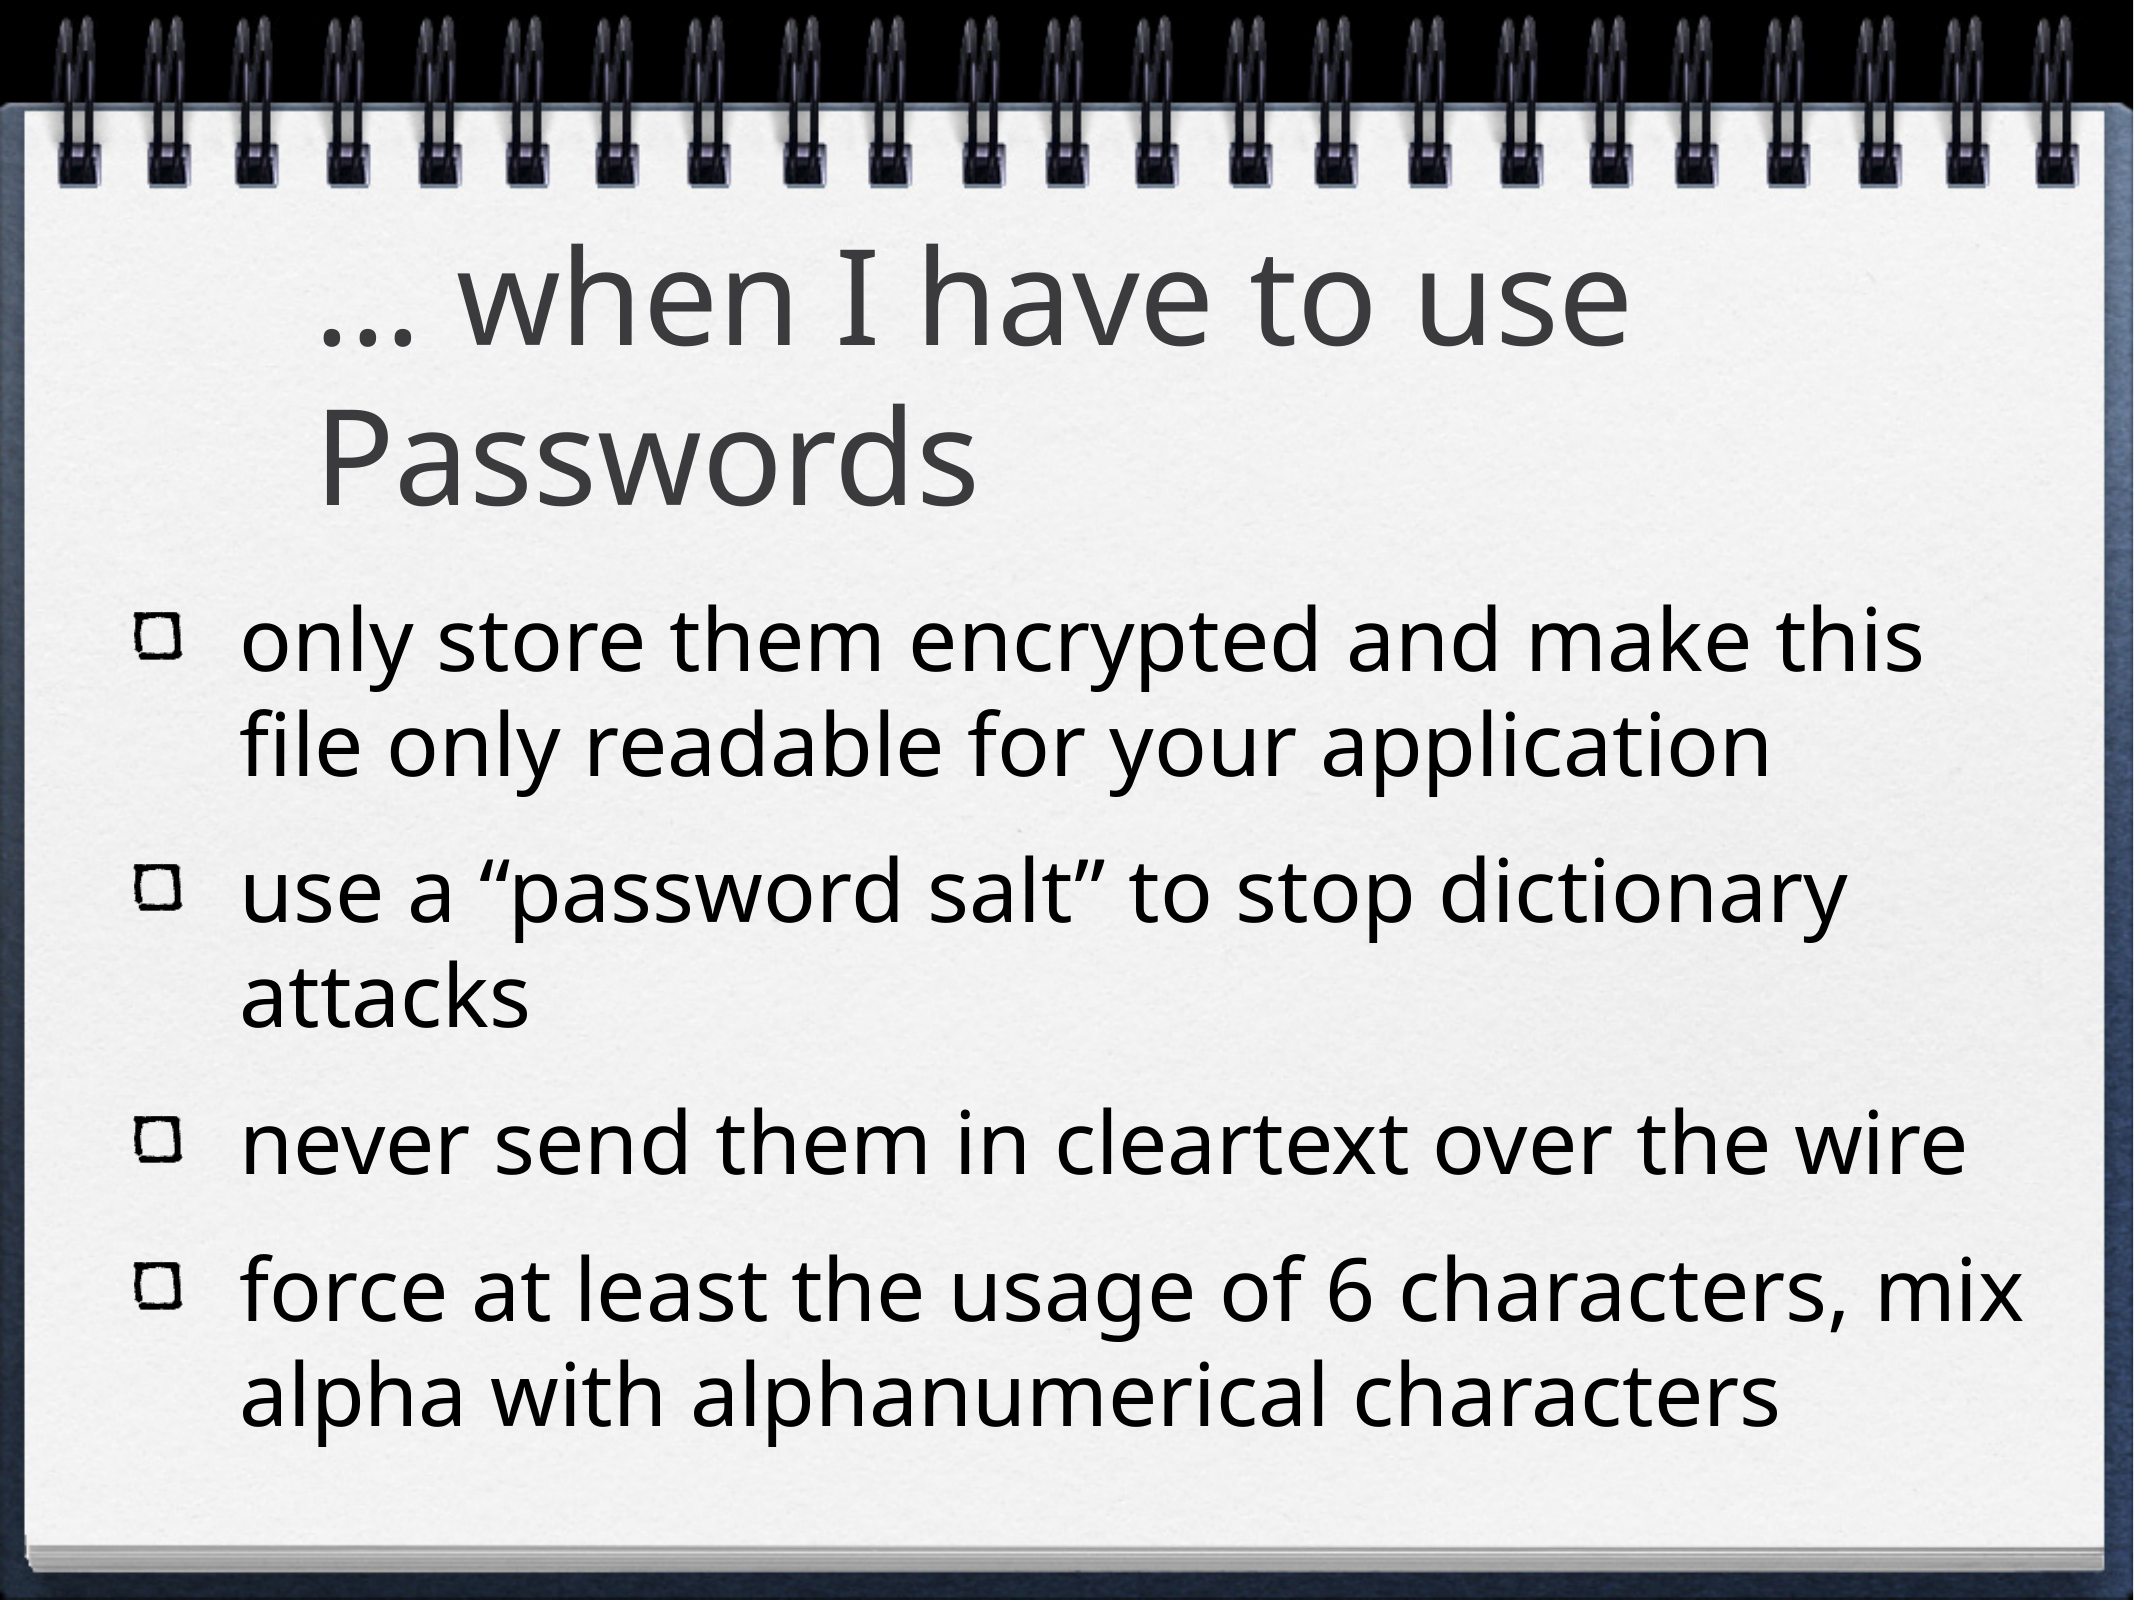

# ... when I have to use Passwords
only store them encrypted and make this file only readable for your application
use a “password salt” to stop dictionary attacks
never send them in cleartext over the wire
force at least the usage of 6 characters, mix alpha with alphanumerical characters